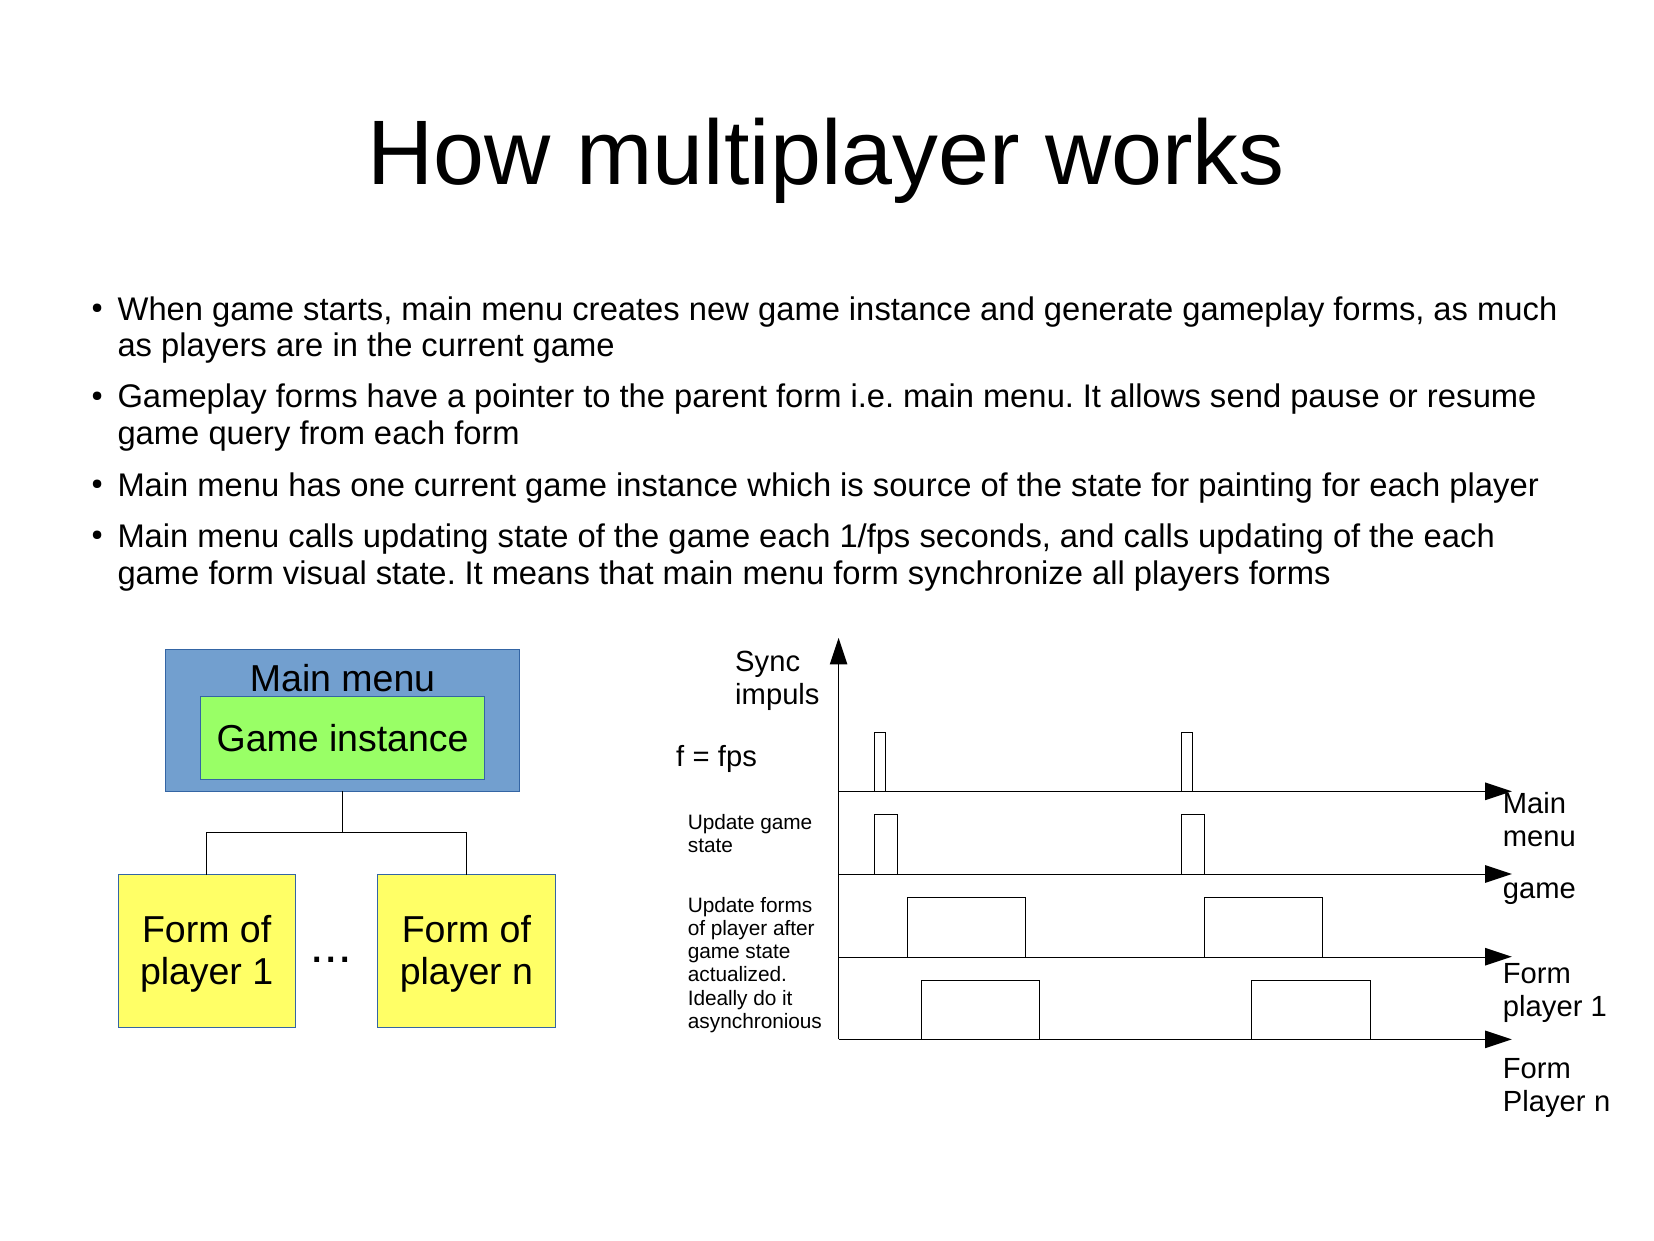

# How multiplayer works
When game starts, main menu creates new game instance and generate gameplay forms, as much as players are in the current game
Gameplay forms have a pointer to the parent form i.e. main menu. It allows send pause or resume game query from each form
Main menu has one current game instance which is source of the state for painting for each player
Main menu calls updating state of the game each 1/fps seconds, and calls updating of the each game form visual state. It means that main menu form synchronize all players forms
Sync impuls
Main menu
Game instance
f = fps
Main menu
Update game state
game
Form of
player 1
Form of
player n
Update forms of player after game state actualized. Ideally do it asynchronious
...
Form player 1
Form
Player n